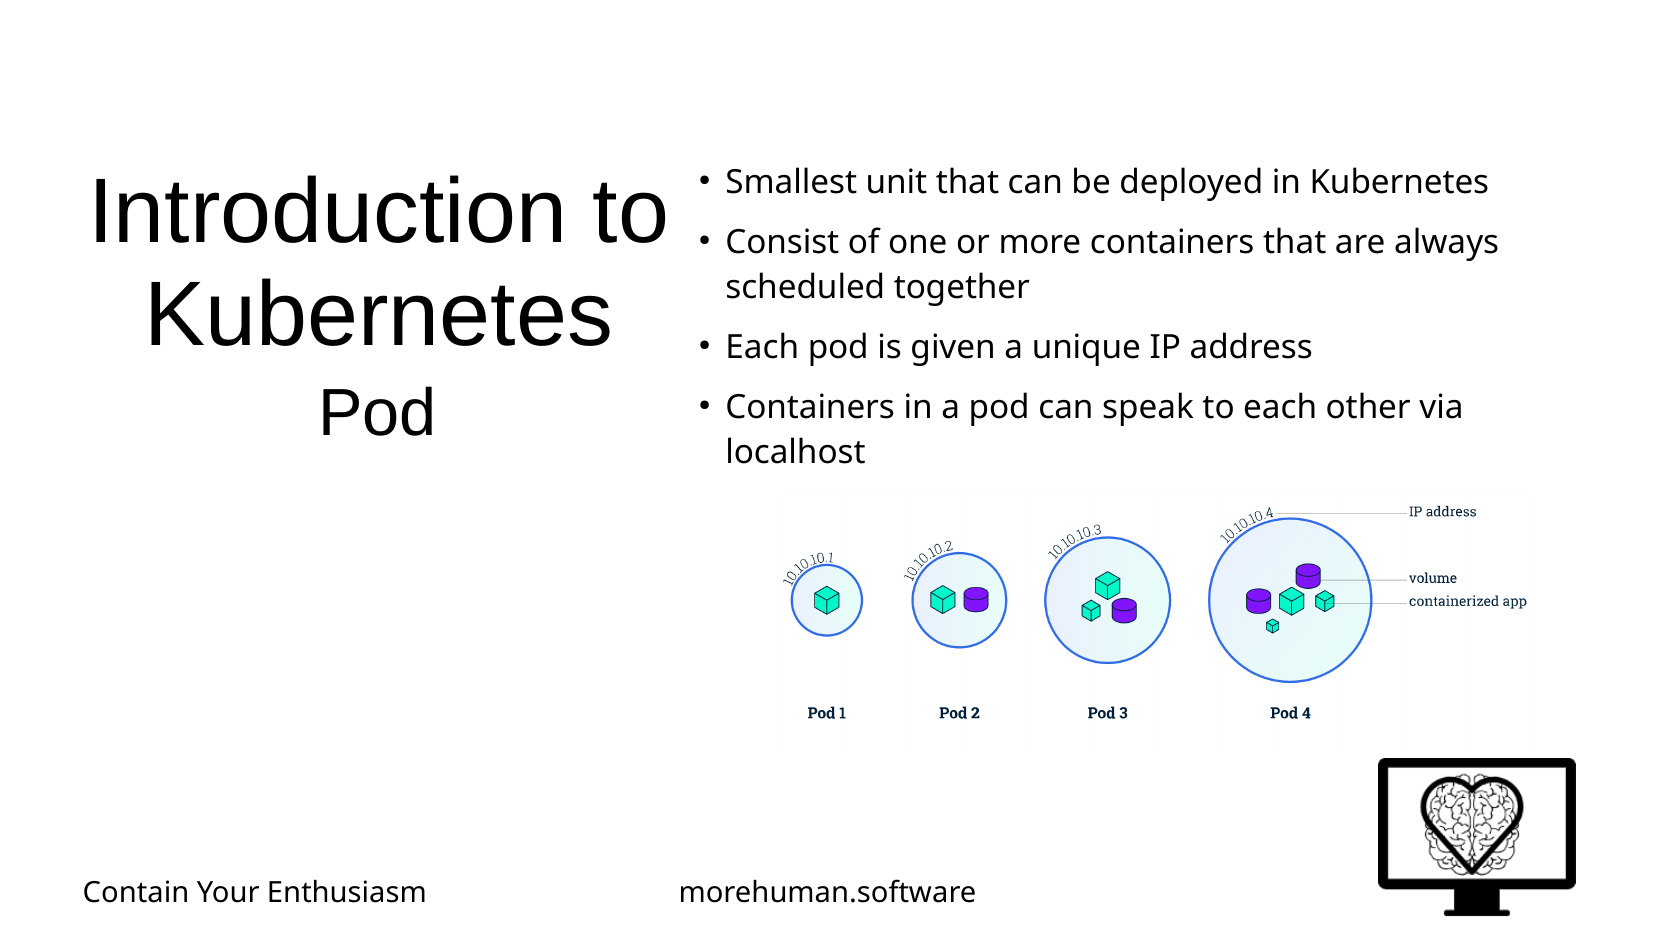

# Introduction to Kubernetes
Smallest unit that can be deployed in Kubernetes
Consist of one or more containers that are always scheduled together
Each pod is given a unique IP address
Containers in a pod can speak to each other via localhost
Pod